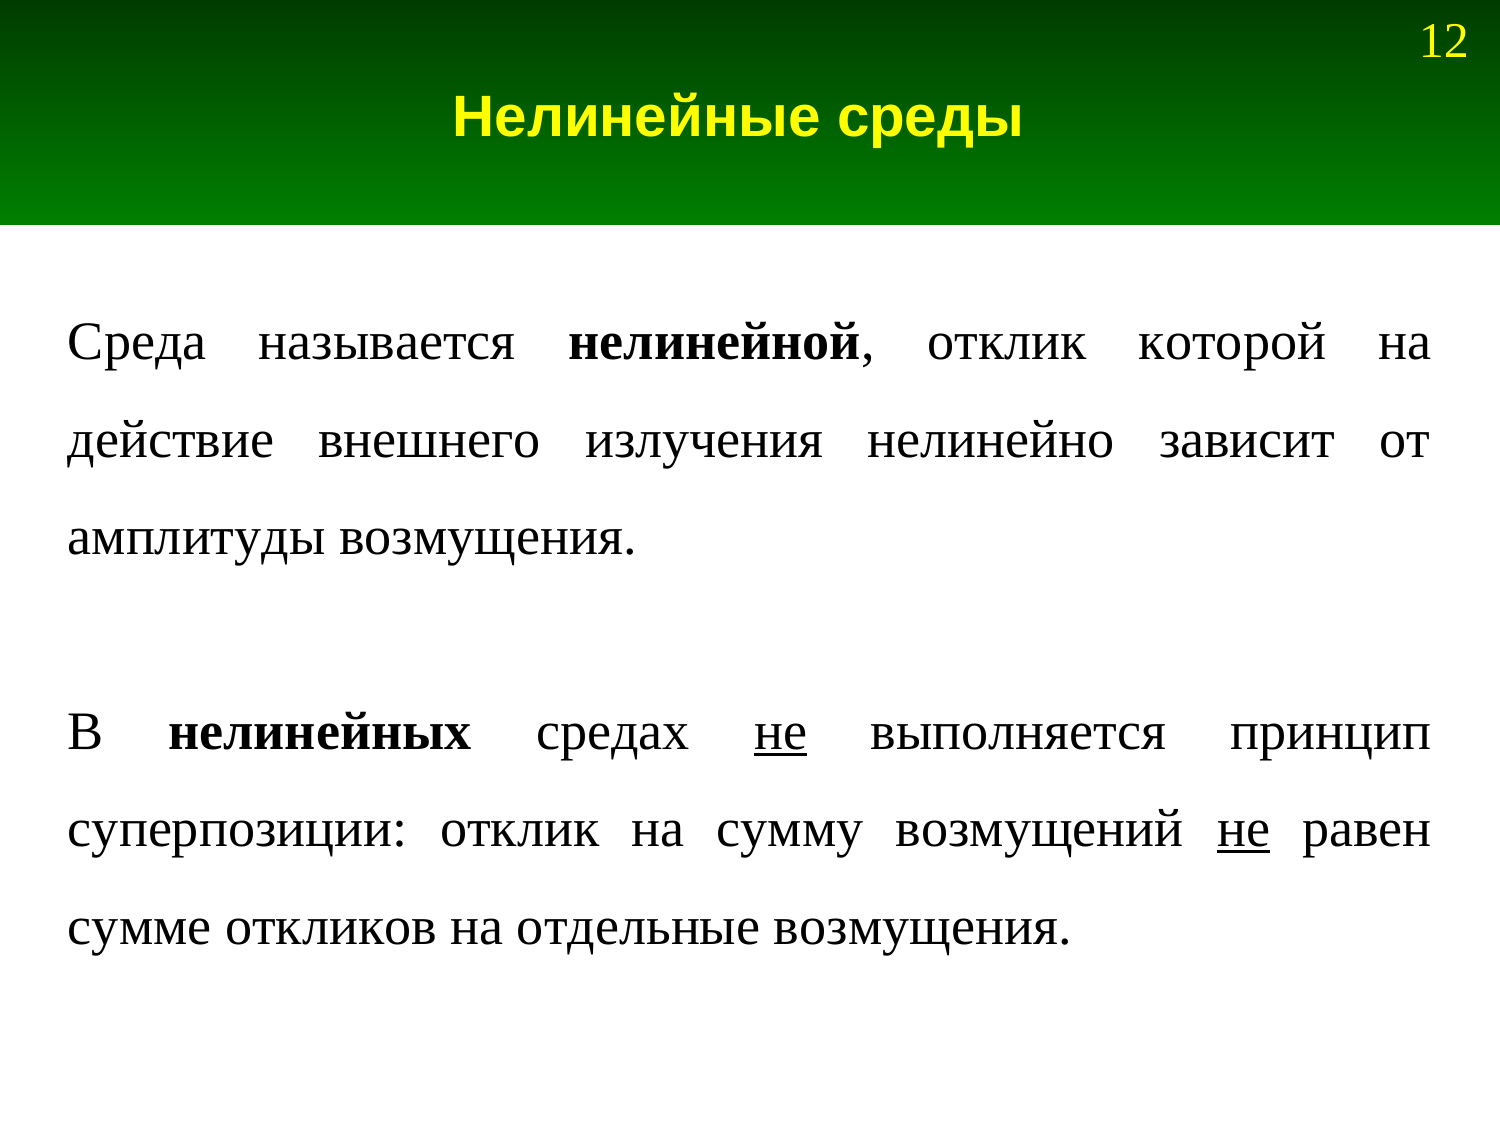

# Нелинейные среды
Среда называется нелинейной, отклик которой на действие внешнего излучения нелинейно зависит от амплитуды возмущения.
В нелинейных средах не выполняется принцип суперпозиции: отклик на сумму возмущений не равен сумме откликов на отдельные возмущения.